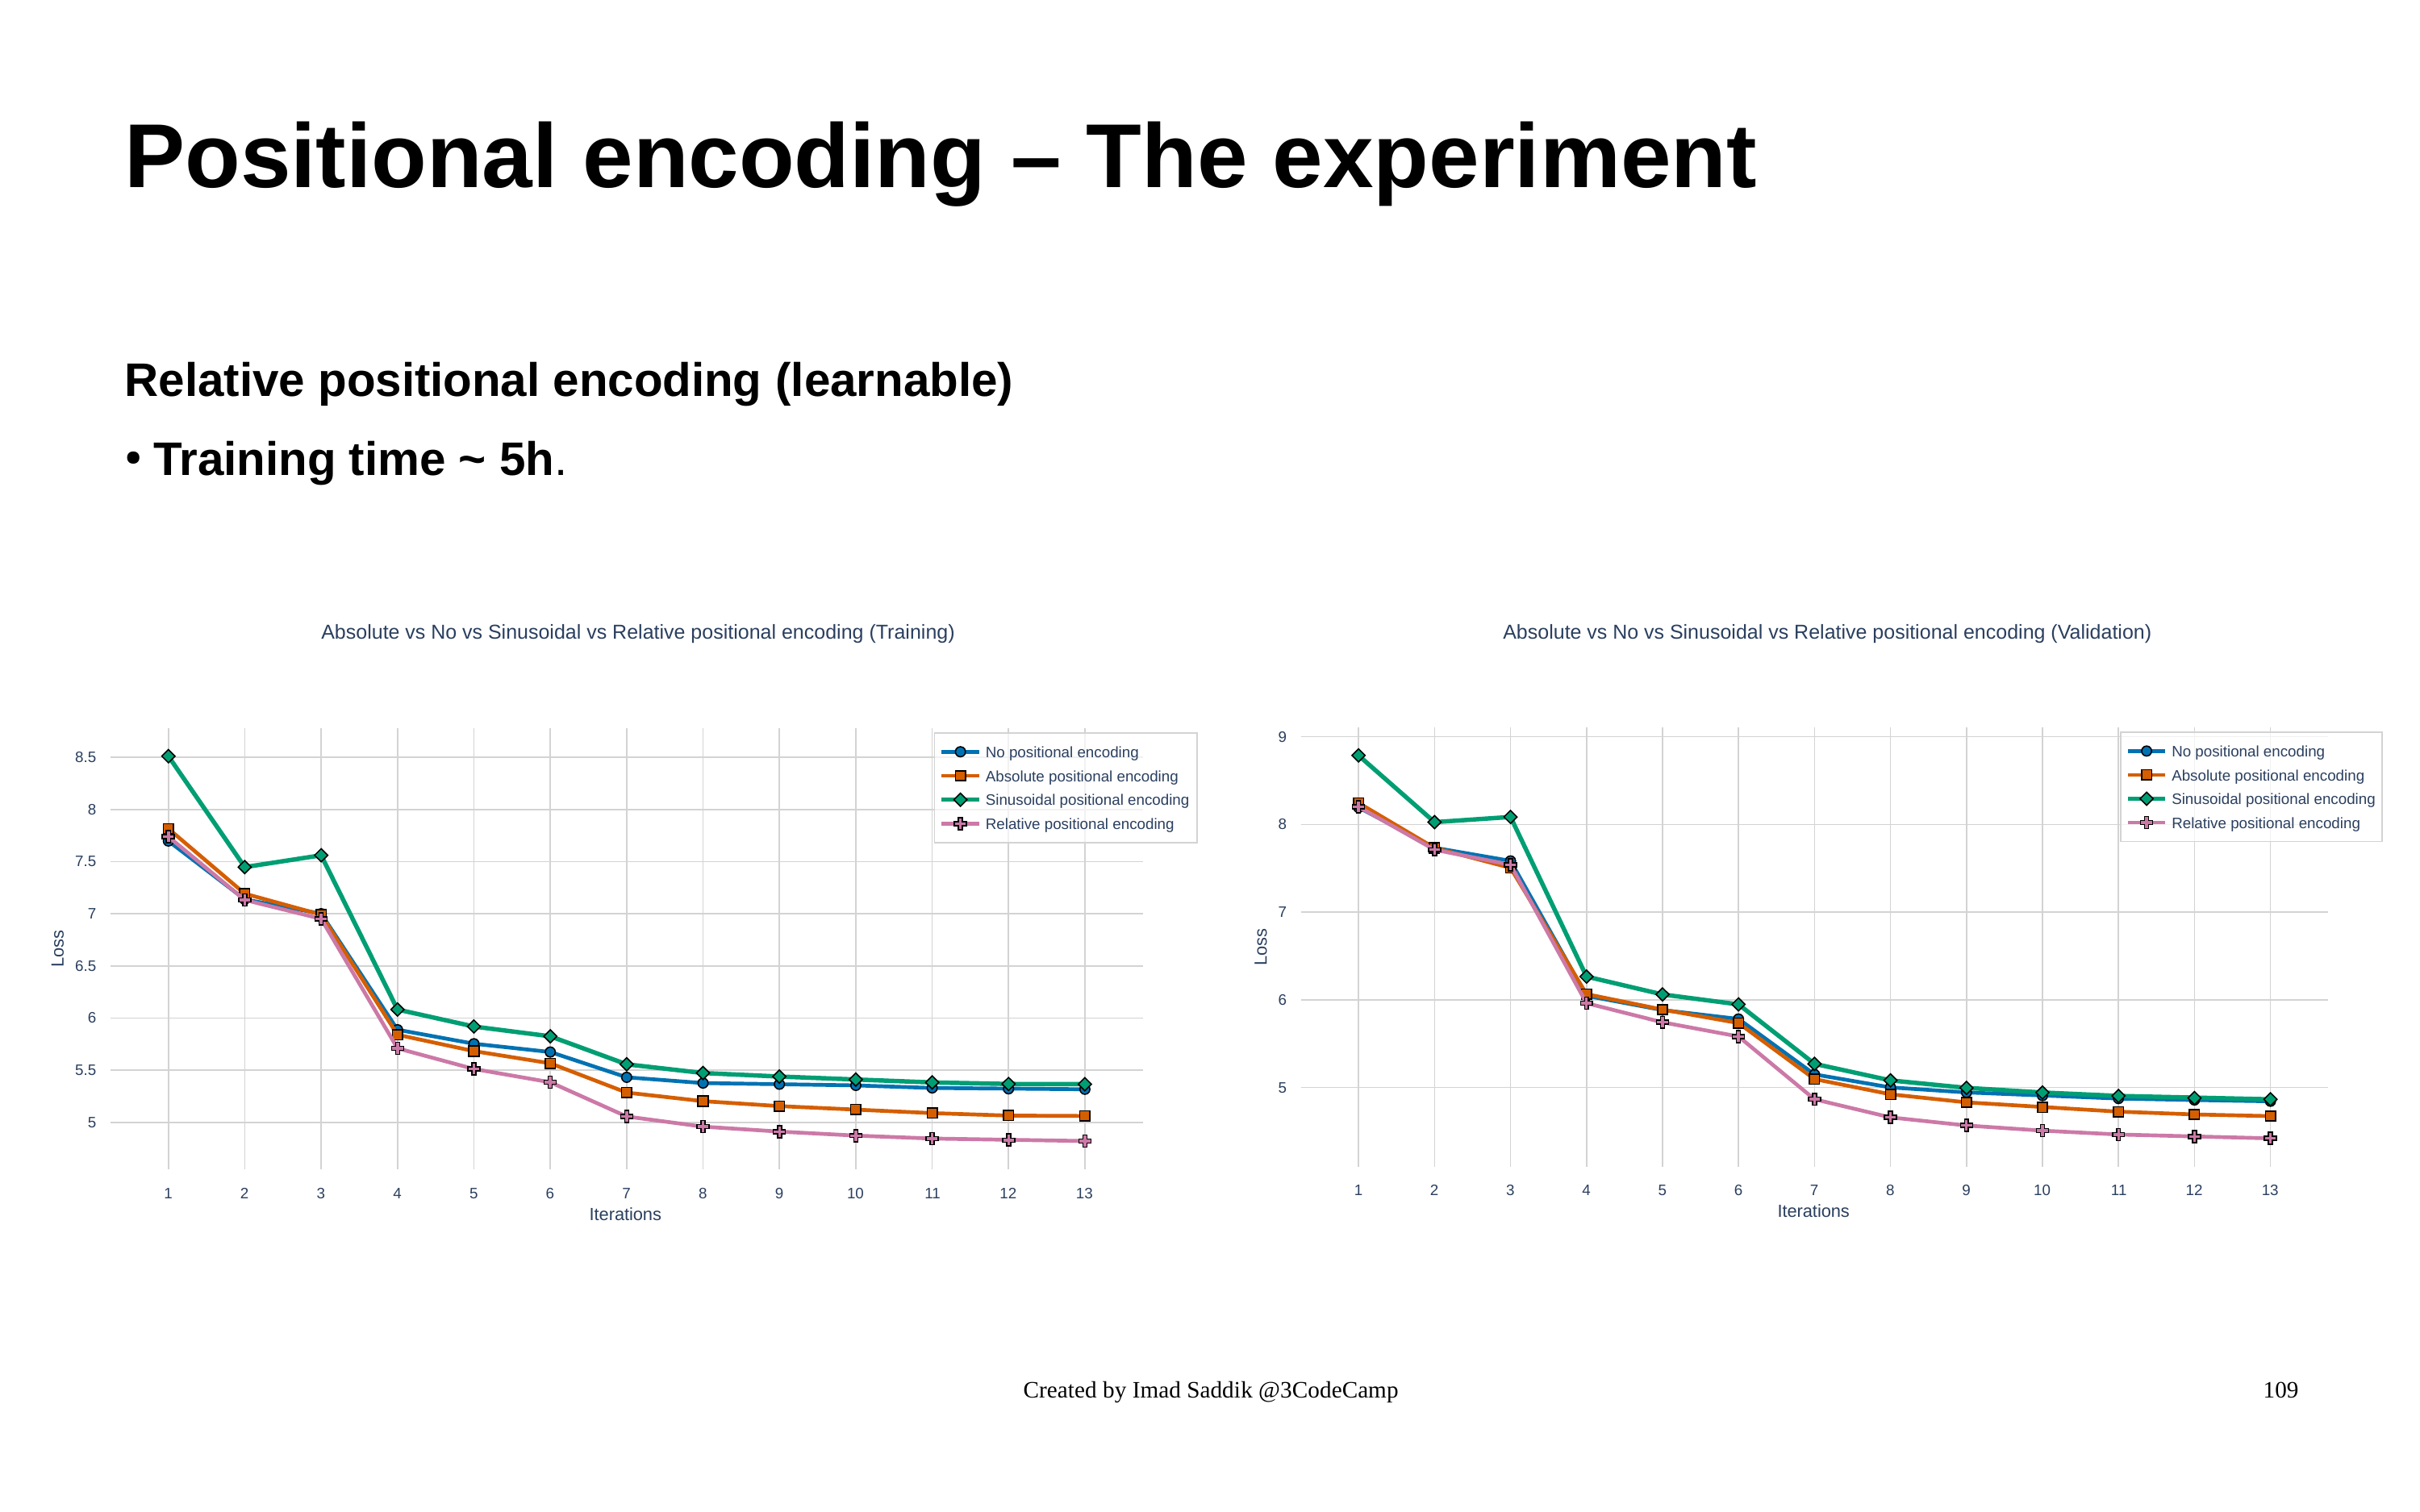

Positional encoding – The experiment
Relative positional encoding (learnable)
Training time ~ 5h.
Created by Imad Saddik @3CodeCamp
109